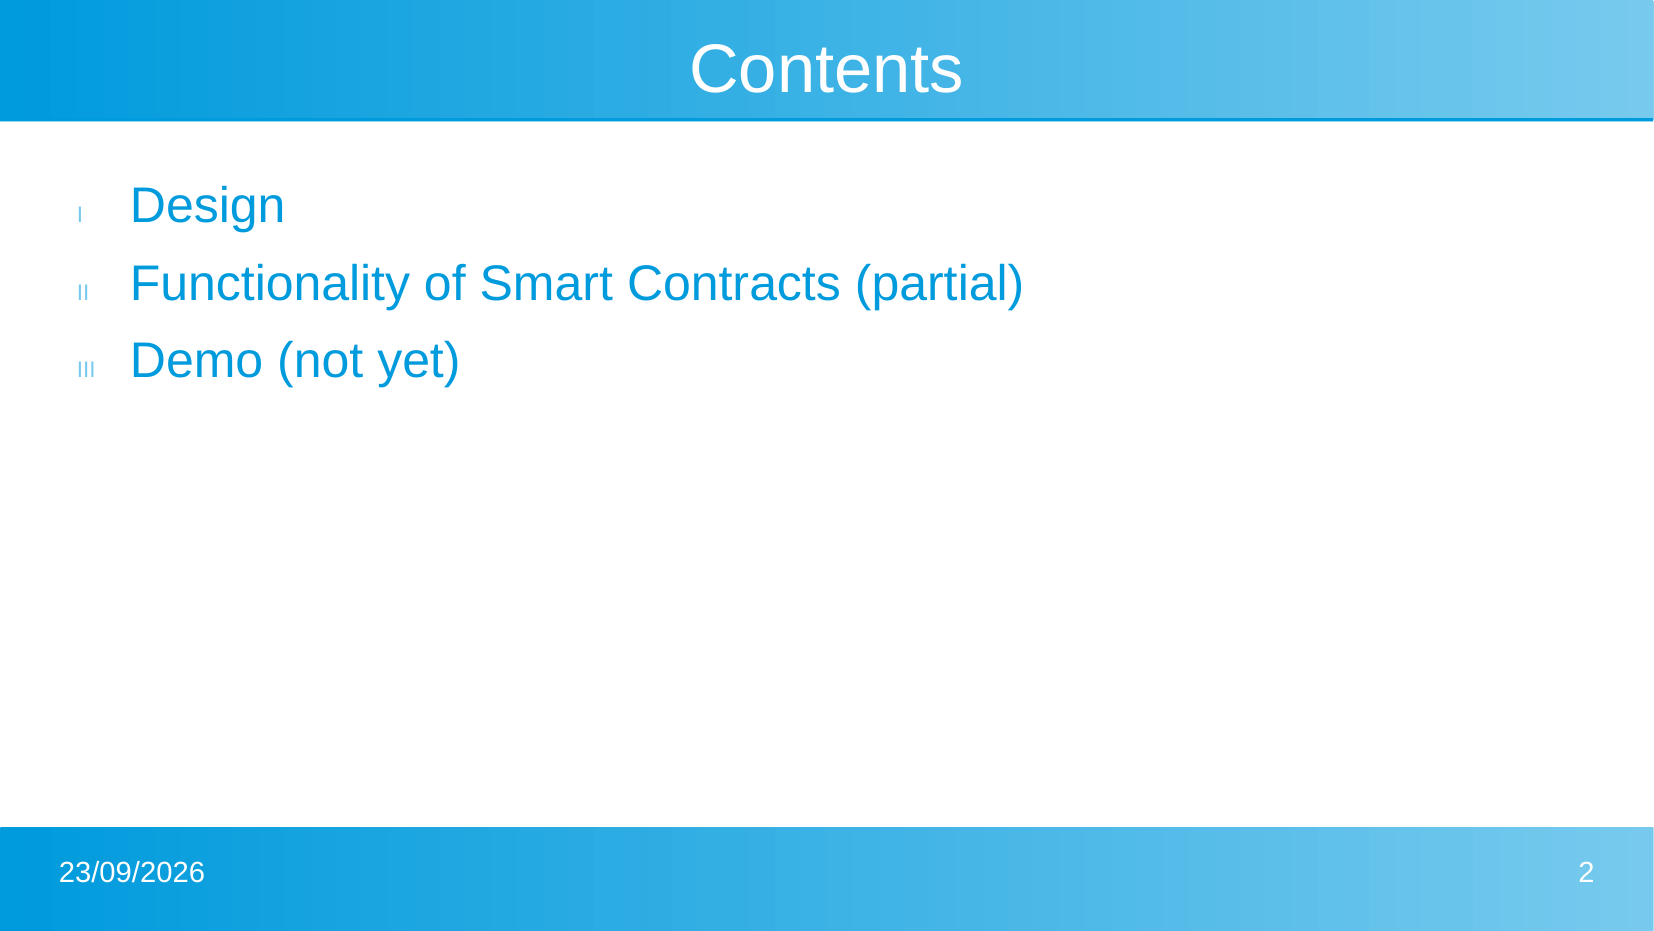

# Contents
Design
Functionality of Smart Contracts (partial)
Demo (not yet)
2